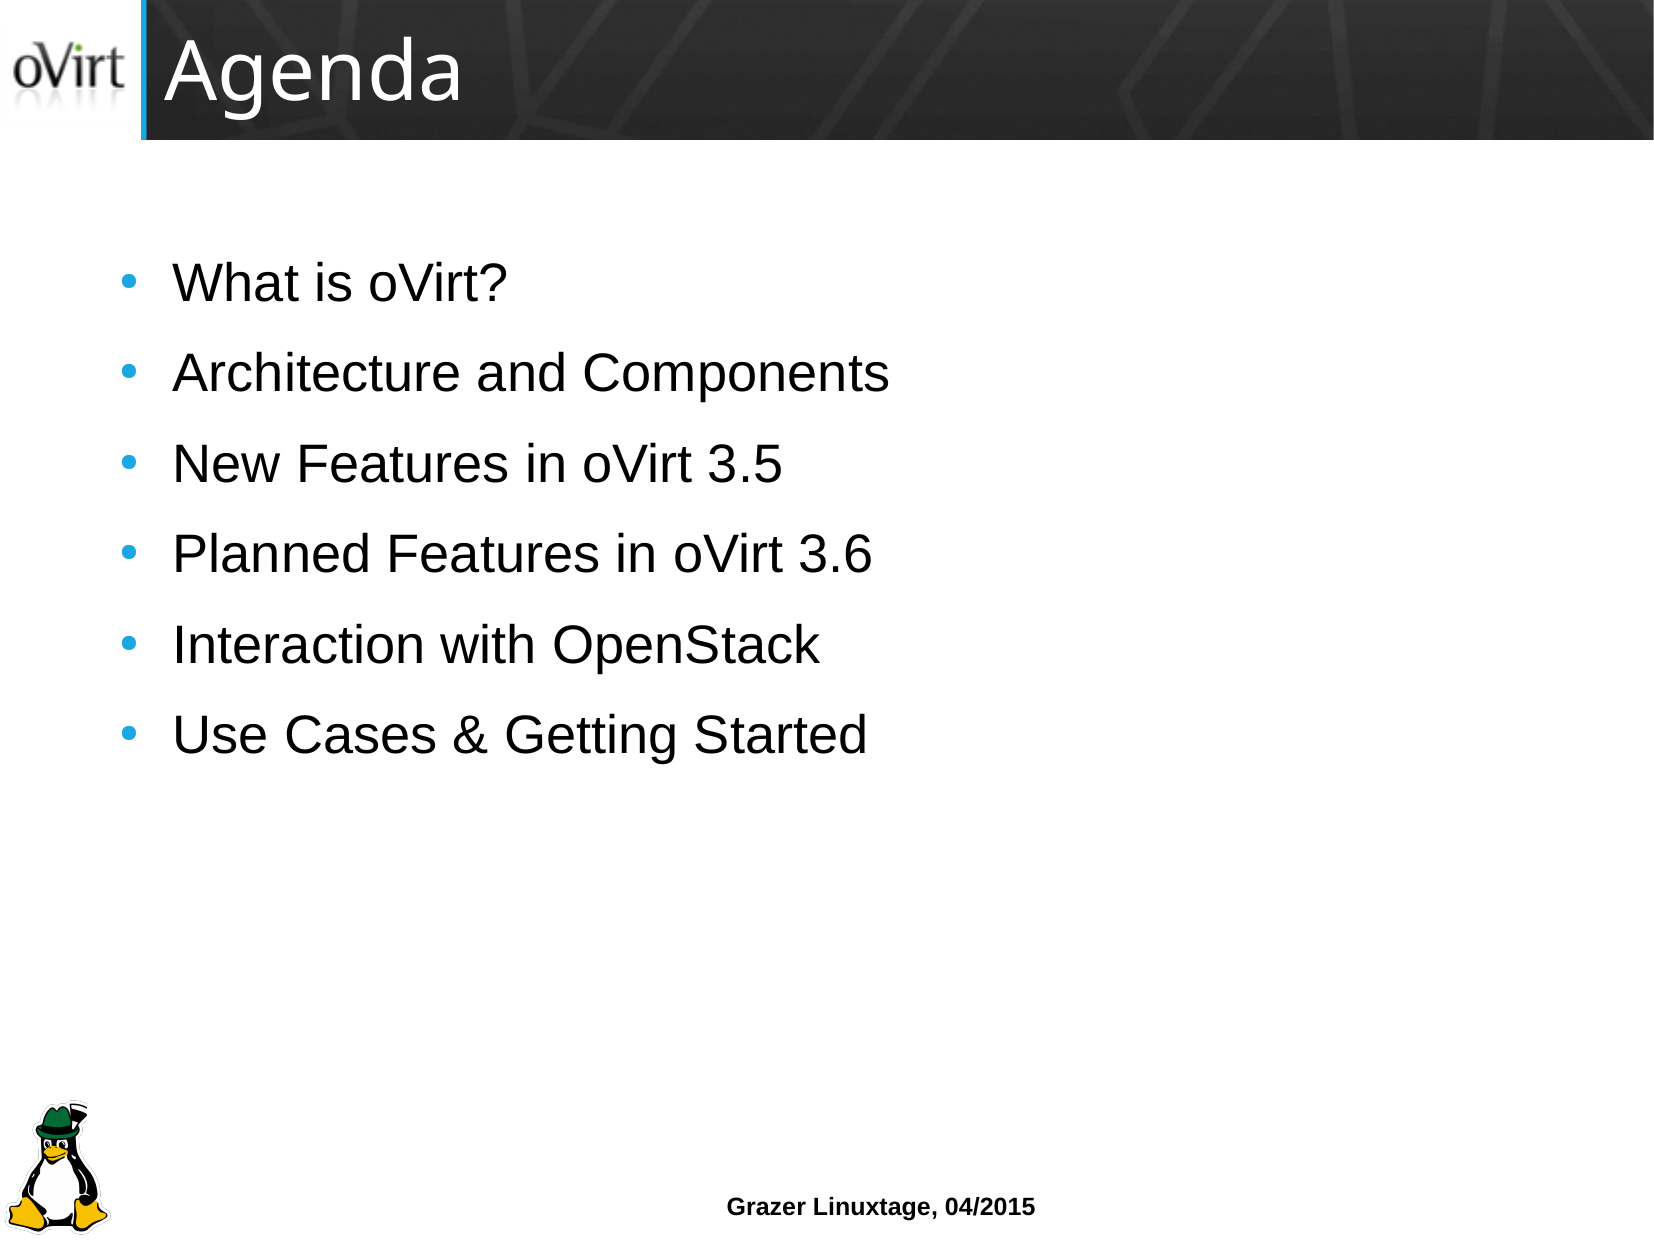

# Agenda
What is oVirt?
Architecture and Components
New Features in oVirt 3.5
Planned Features in oVirt 3.6
Interaction with OpenStack
Use Cases & Getting Started